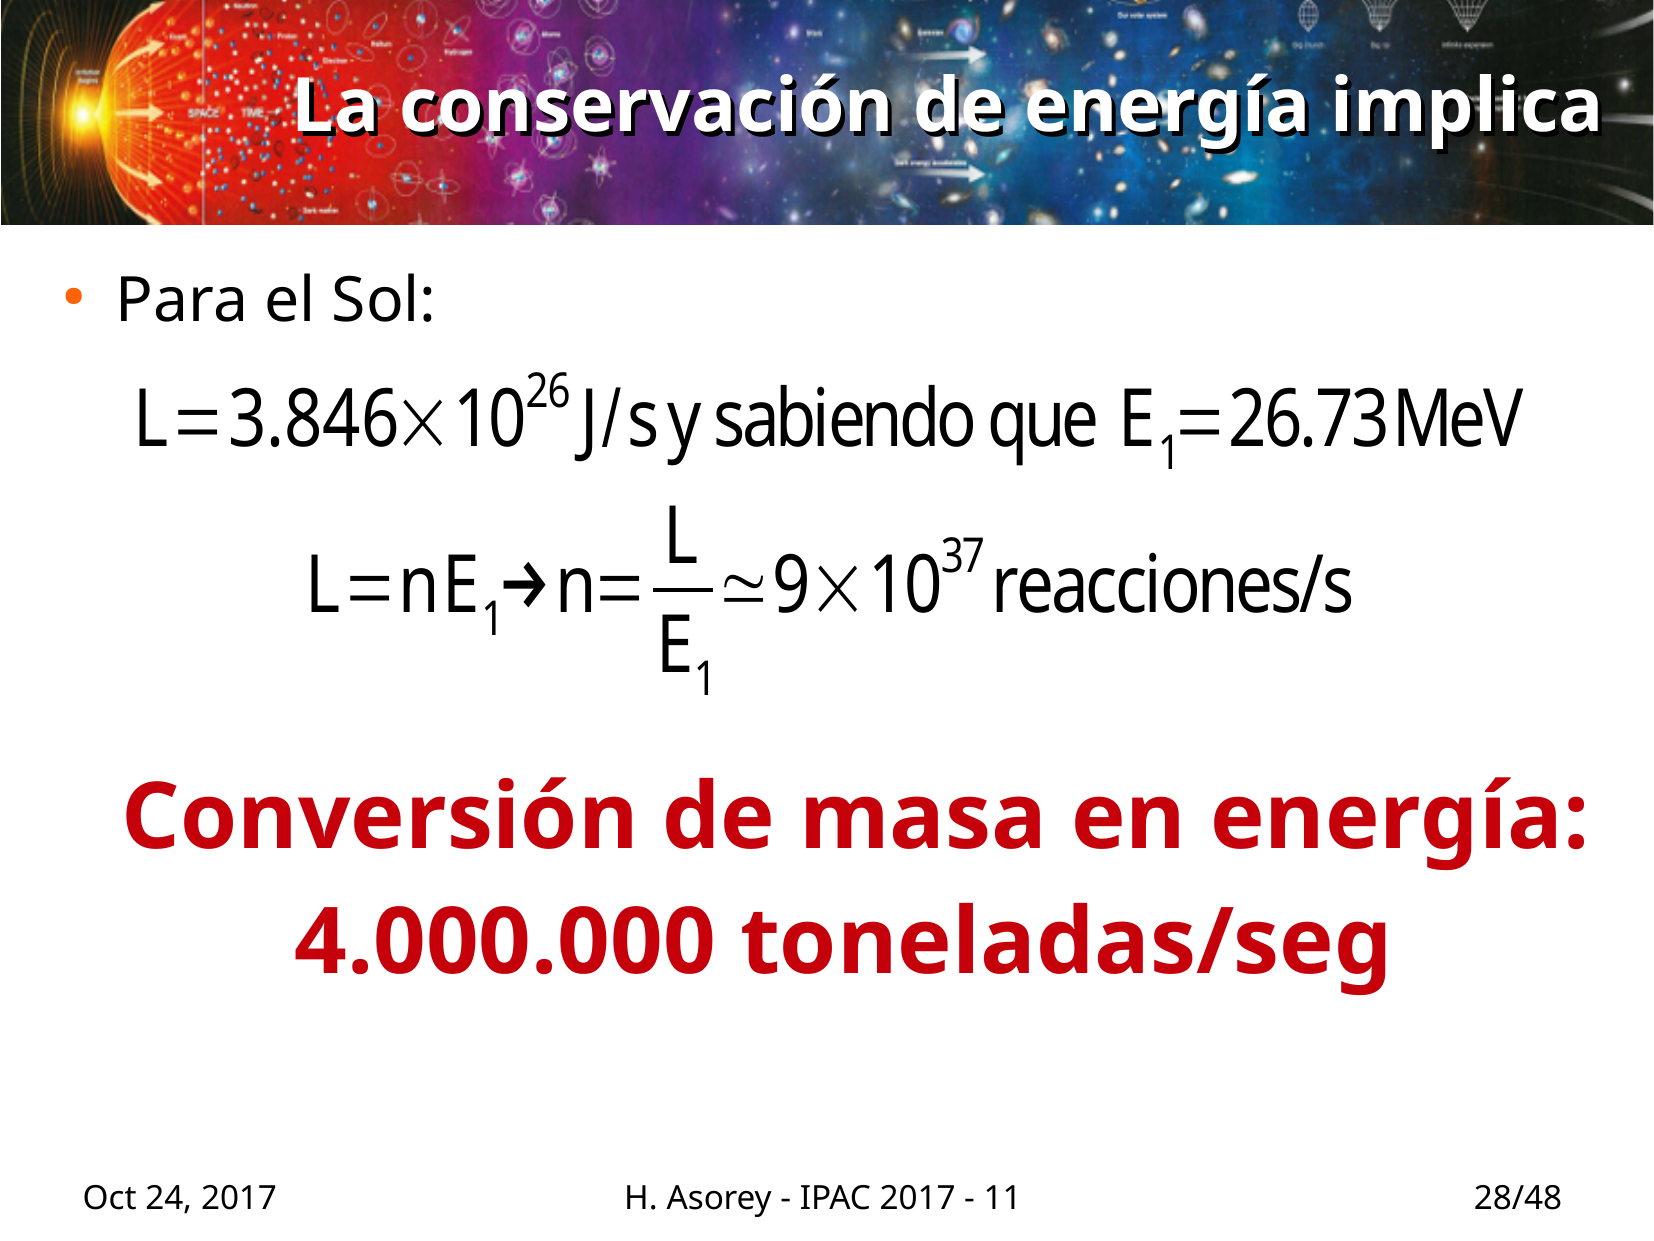

# La conservación de energía implica
Para el Sol:
Conversión de masa en energía: 4.000.000 toneladas/seg
Oct 24, 2017
H. Asorey - IPAC 2017 - 11
28